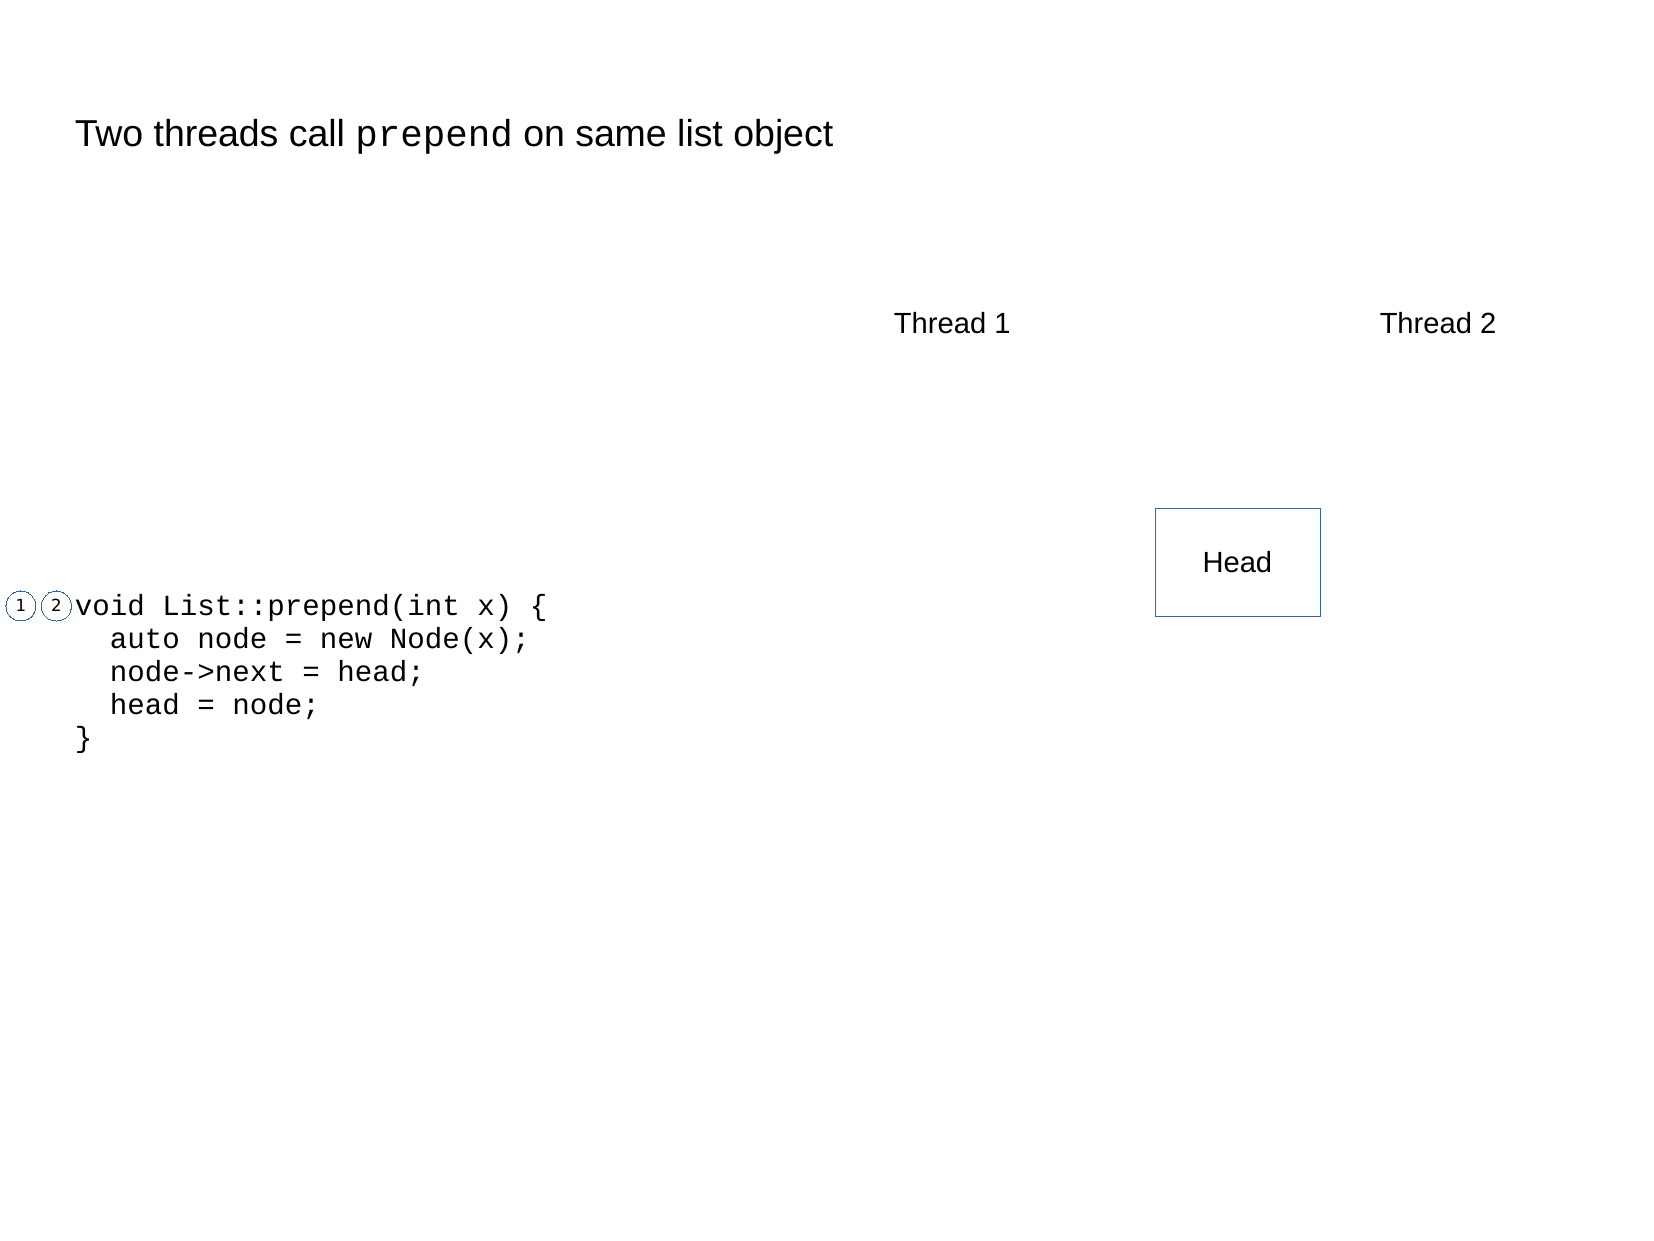

Two threads call prepend on same list object
Thread 1
Thread 2
Head
void List::prepend(int x) {
 auto node = new Node(x);
 node->next = head;
 head = node;
}
1
2